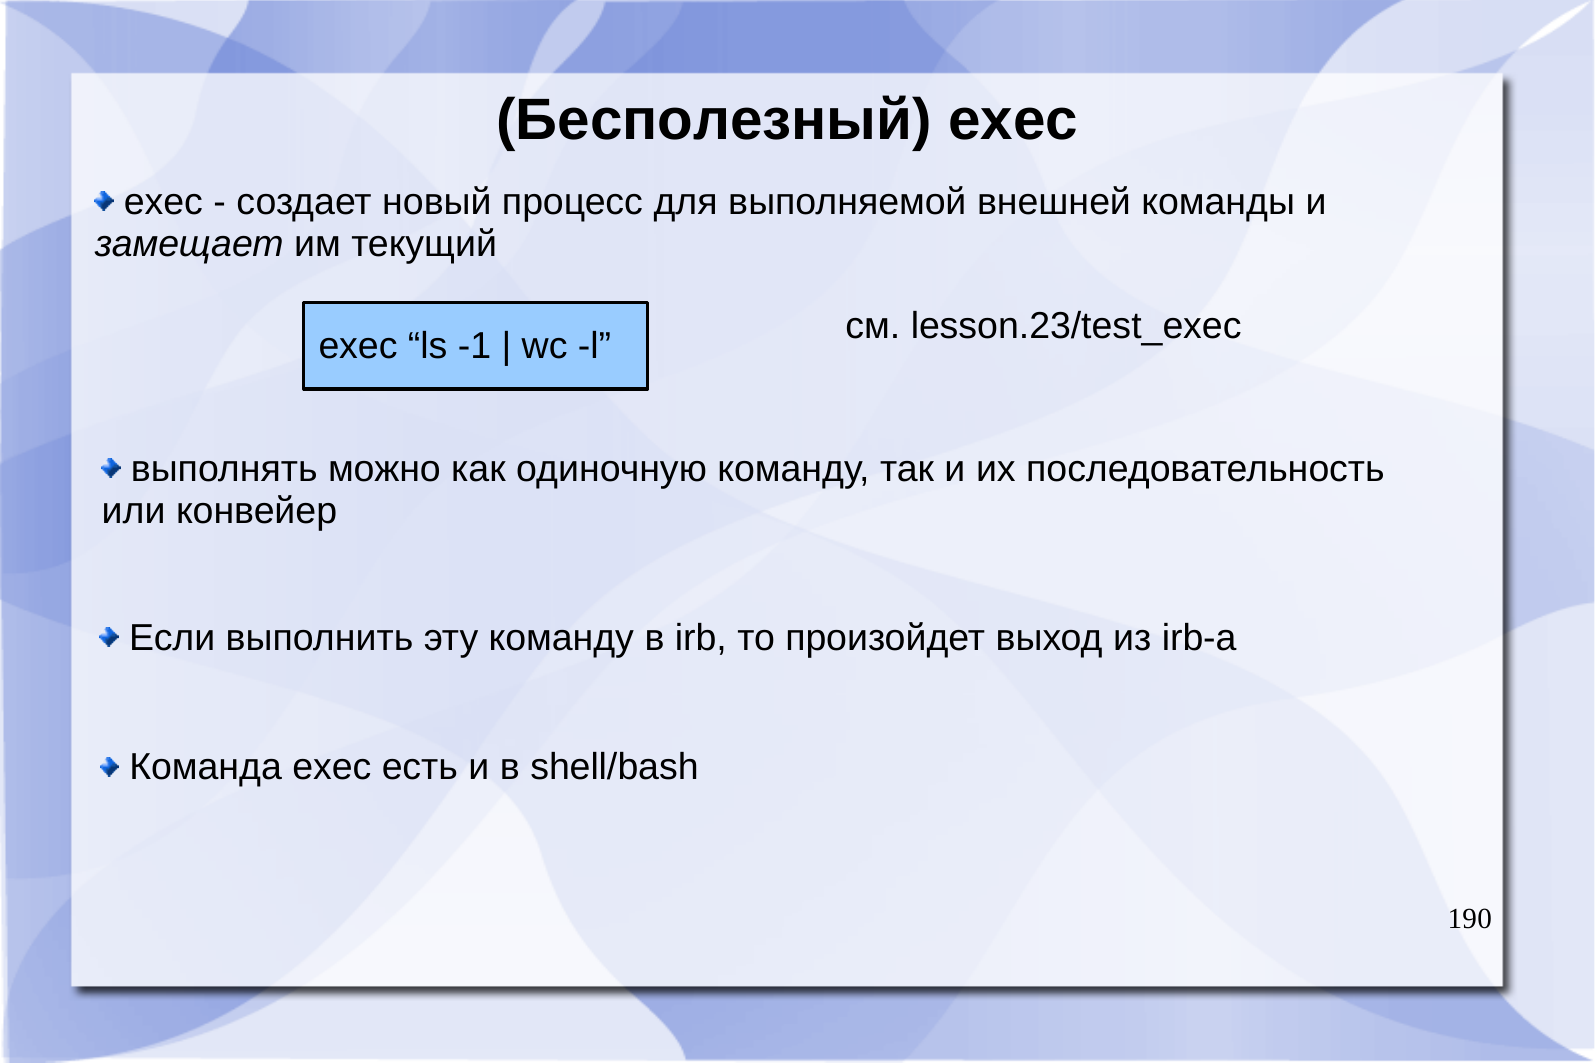

# (Бесполезный) exec
 exec - создает новый процесс для выполняемой внешней команды и замещает им текущий
см. lesson.23/test_exec
exec “ls -1 | wc -l”
 выполнять можно как одиночную команду, так и их последовательность или конвейер
 Если выполнить эту команду в irb, то произойдет выход из irb-а
 Команда exec есть и в shell/bash
190